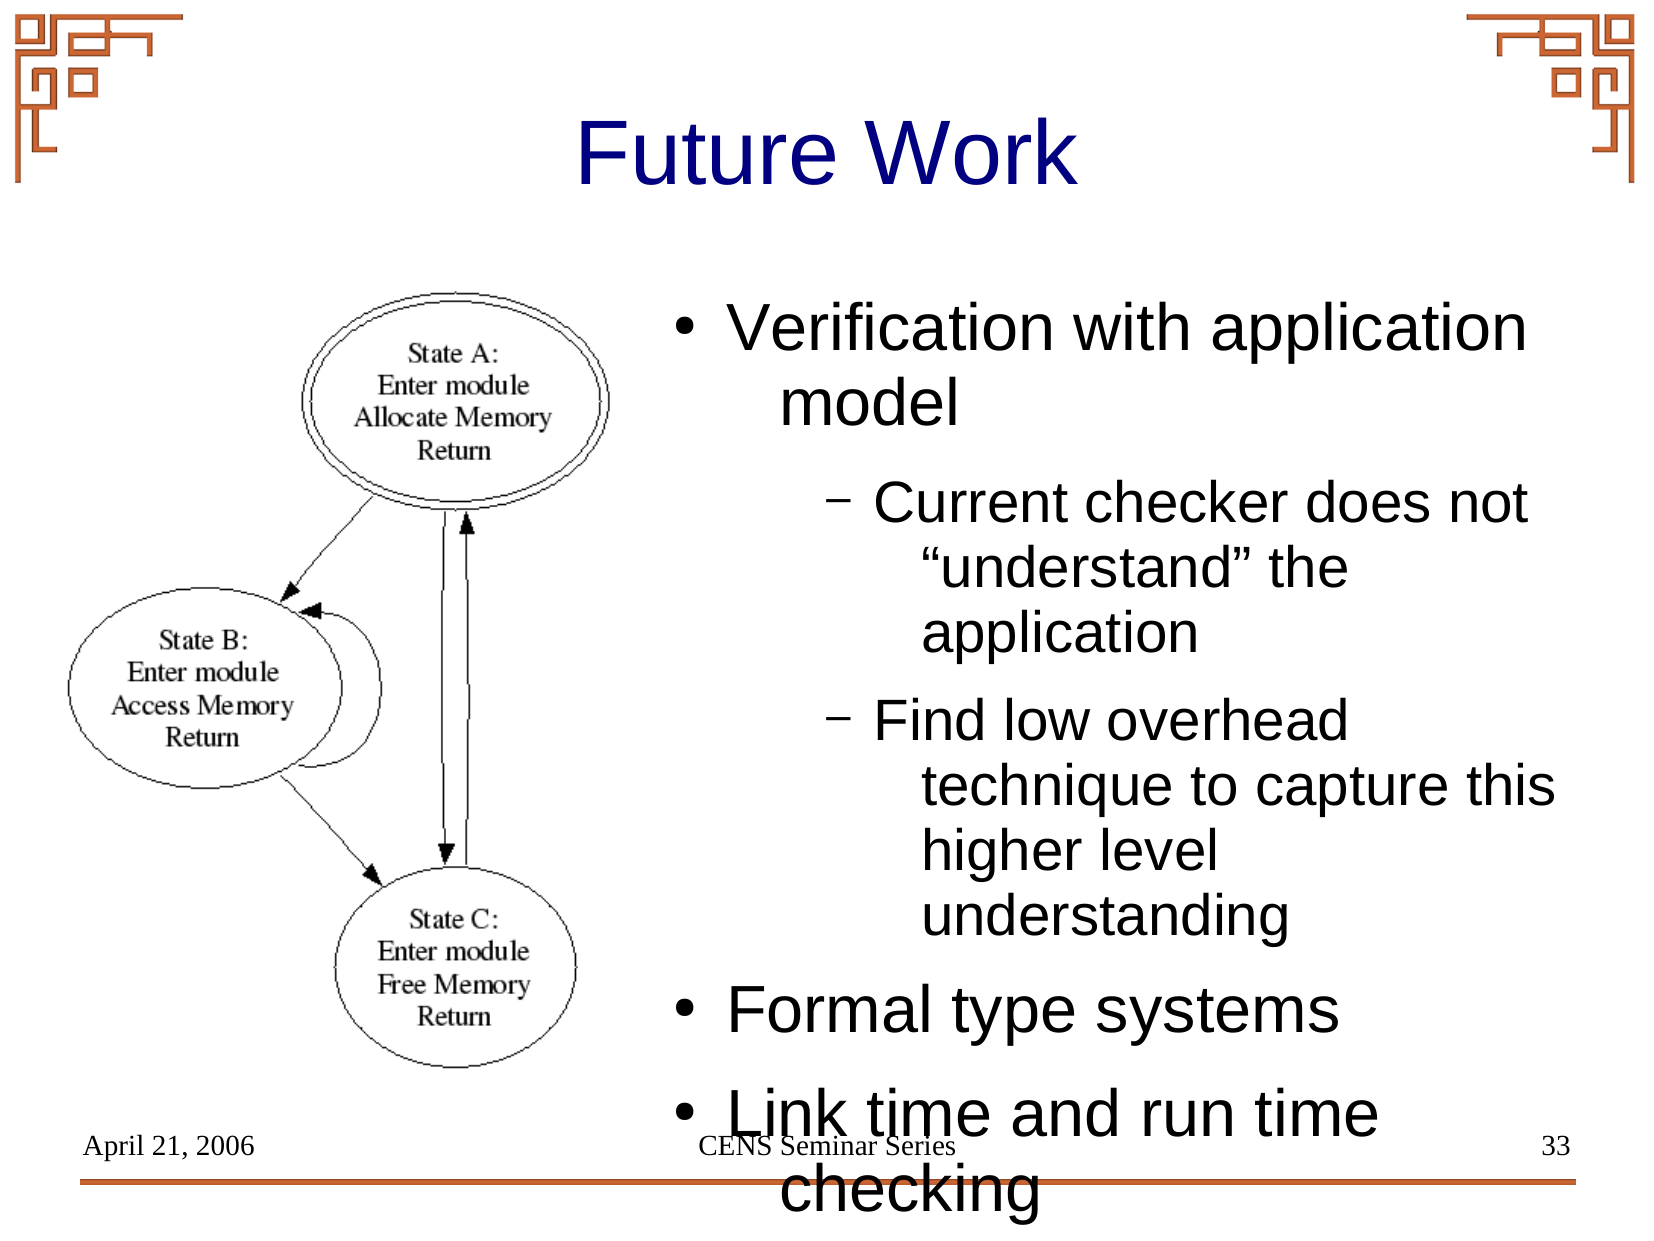

# Future Work
Verification with application model
Current checker does not “understand” the application
Find low overhead technique to capture this higher level understanding
Formal type systems
Link time and run time checking
April 21, 2006
CENS Seminar Series
33